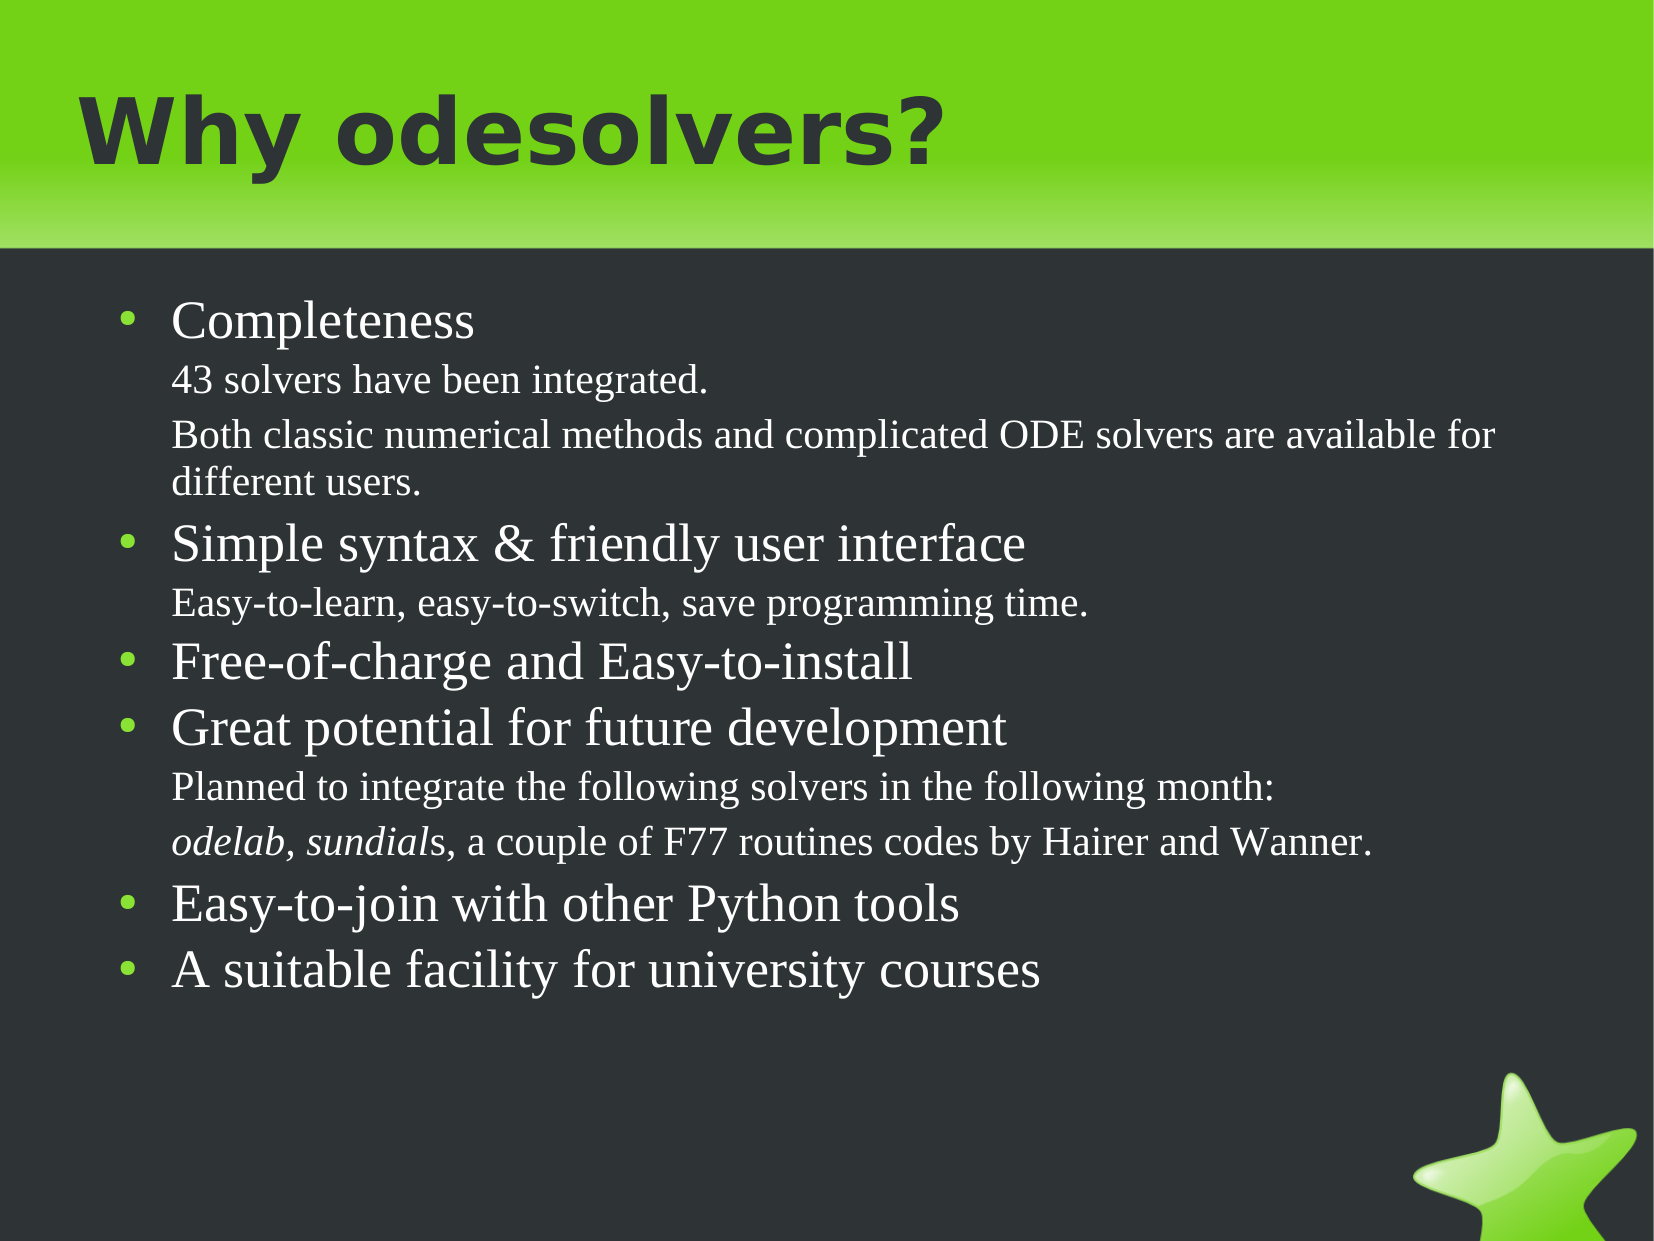

# Why odesolvers?
Completeness
43 solvers have been integrated.
Both classic numerical methods and complicated ODE solvers are available for different users.
Simple syntax & friendly user interface
Easy-to-learn, easy-to-switch, save programming time.
Free-of-charge and Easy-to-install
Great potential for future development
Planned to integrate the following solvers in the following month:
odelab, sundials, a couple of F77 routines codes by Hairer and Wanner.
Easy-to-join with other Python tools
A suitable facility for university courses